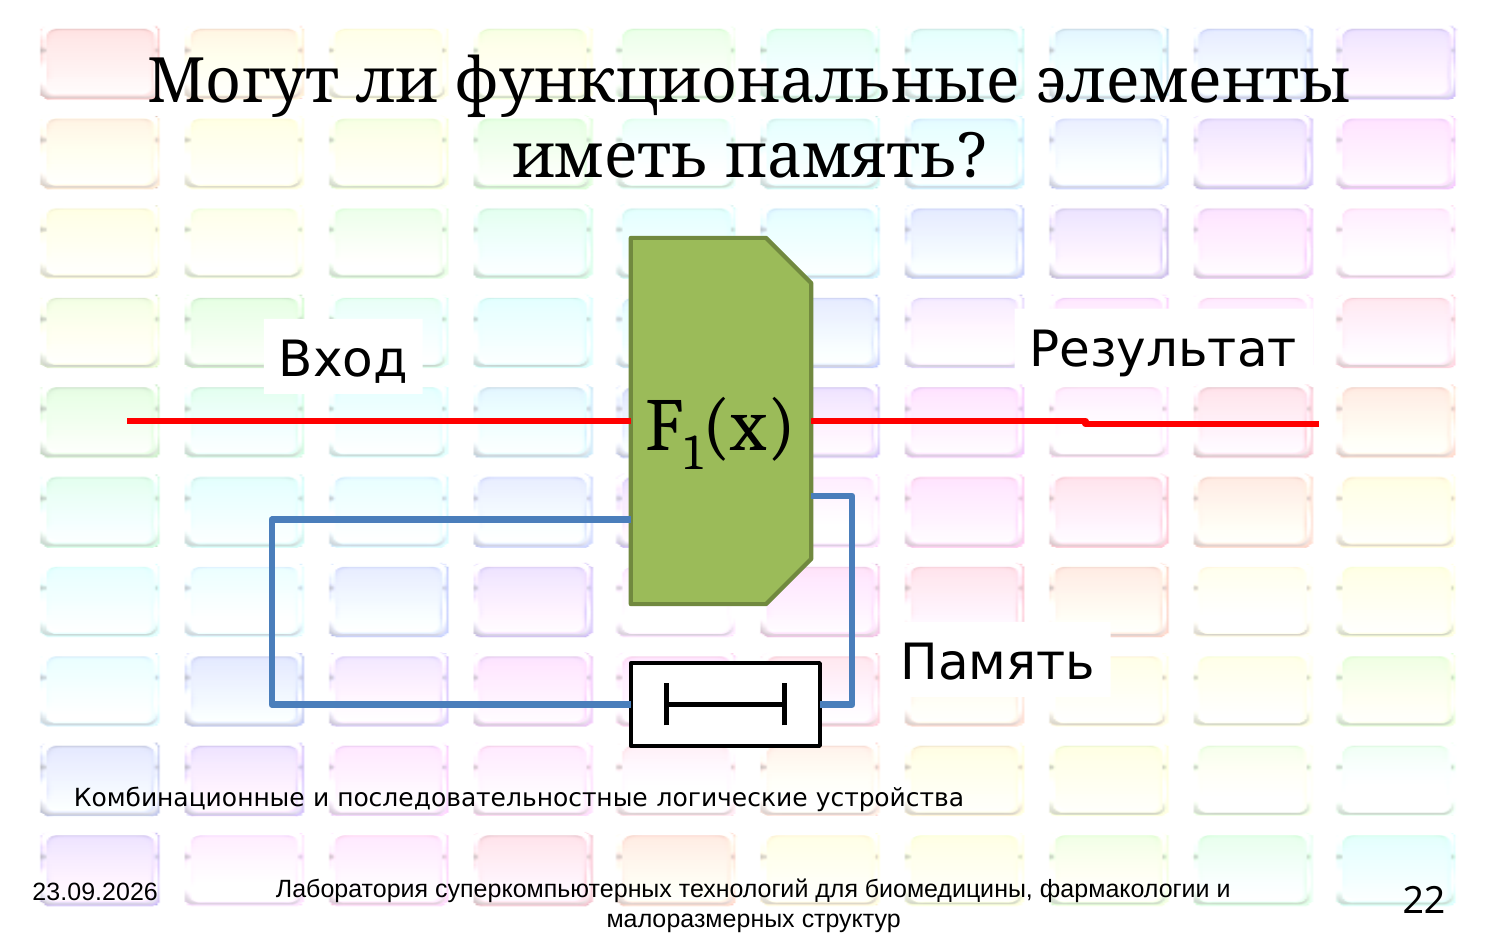

# Могут ли функциональные элементы иметь память?
F1(x)
Результат
Вход
Память
Комбинационные и последовательностные логические устройства
Лаборатория суперкомпьютерных технологий для биомедицины, фармакологии и малоразмерных структур